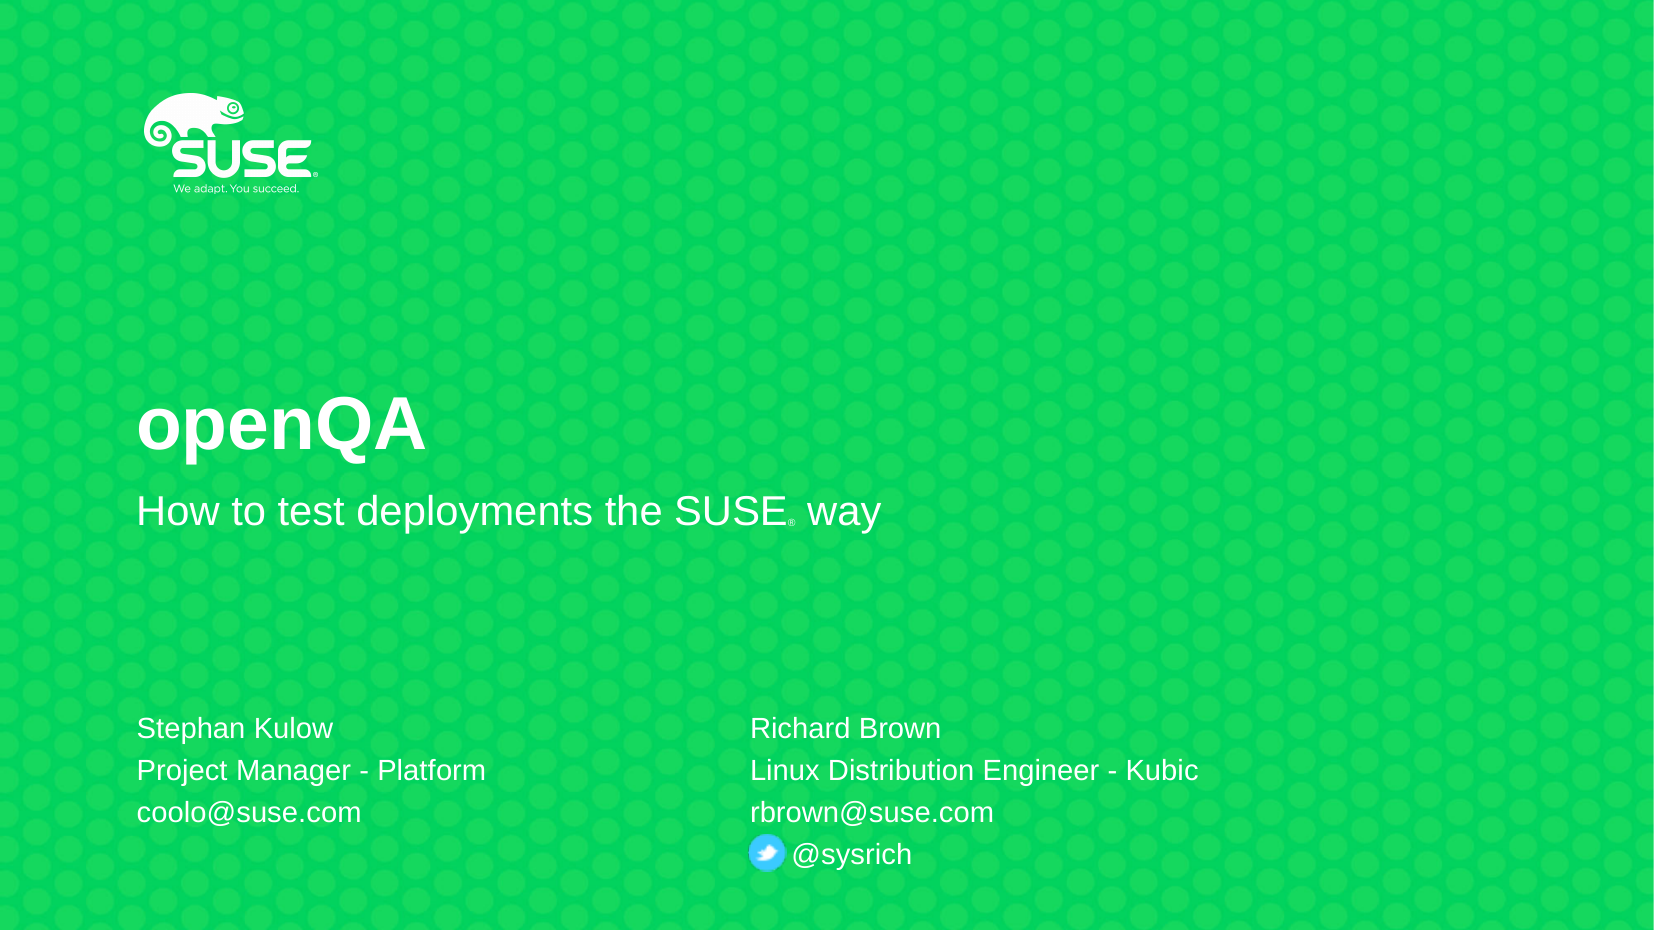

# openQA How to test deployments the SUSE® way
Stephan Kulow
Project Manager - Platform
coolo@suse.com
Richard Brown
Linux Distribution Engineer - Kubic
rbrown@suse.com
 @sysrich